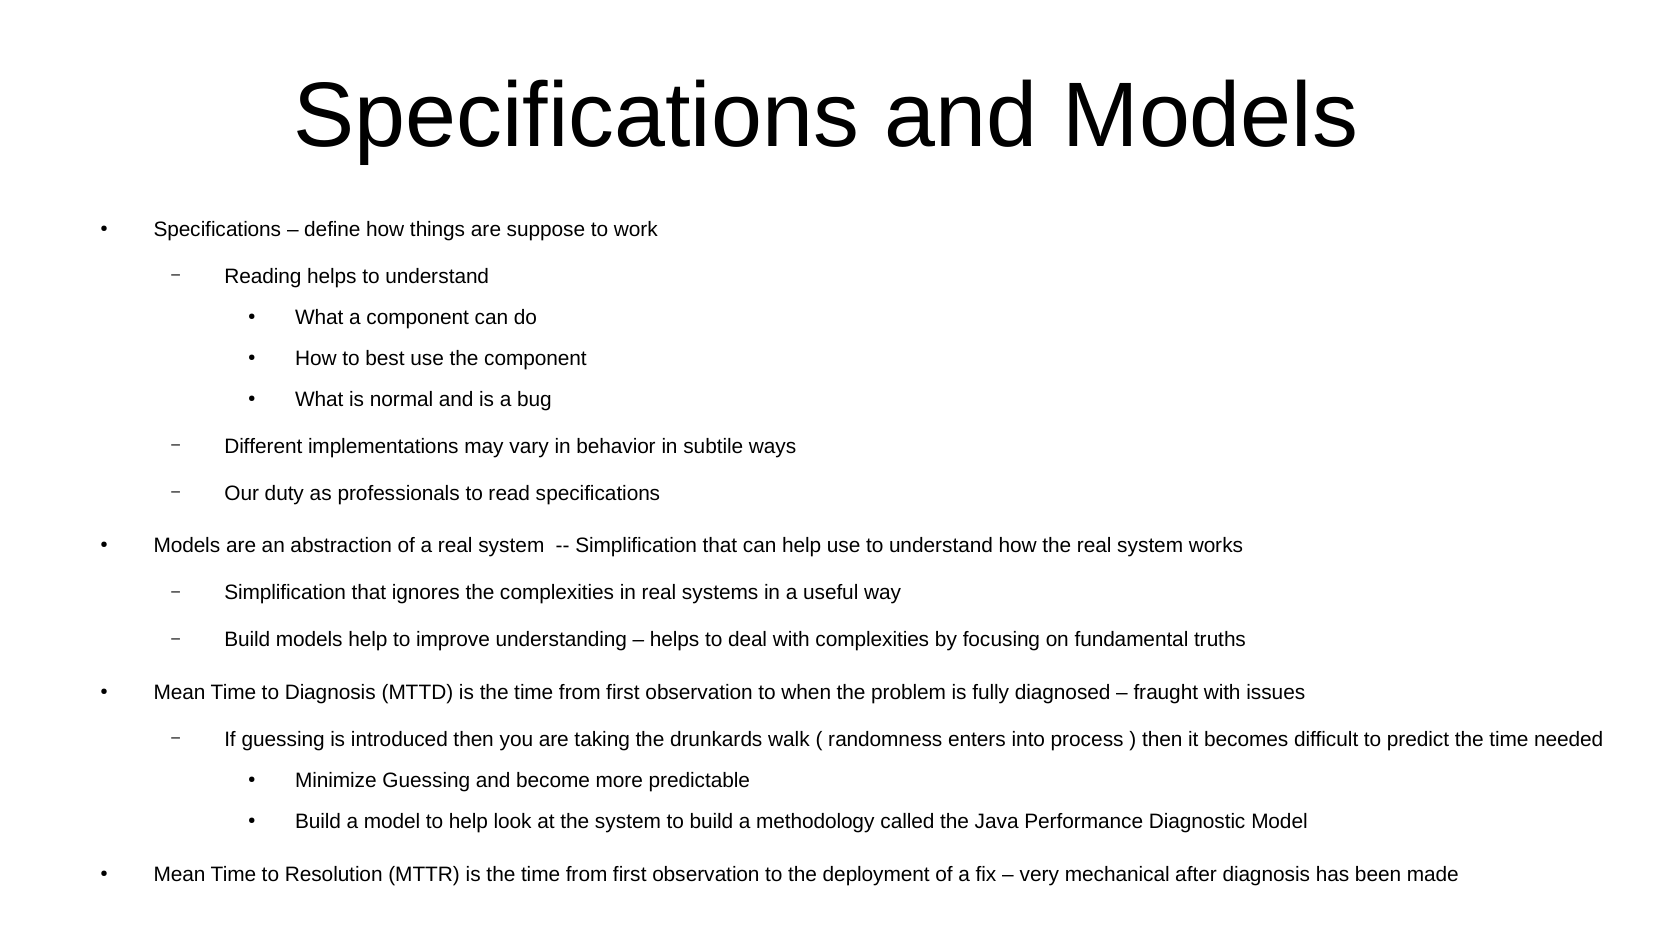

# Specifications and Models
Specifications – define how things are suppose to work
Reading helps to understand
What a component can do
How to best use the component
What is normal and is a bug
Different implementations may vary in behavior in subtile ways
Our duty as professionals to read specifications
Models are an abstraction of a real system -- Simplification that can help use to understand how the real system works
Simplification that ignores the complexities in real systems in a useful way
Build models help to improve understanding – helps to deal with complexities by focusing on fundamental truths
Mean Time to Diagnosis (MTTD) is the time from first observation to when the problem is fully diagnosed – fraught with issues
If guessing is introduced then you are taking the drunkards walk ( randomness enters into process ) then it becomes difficult to predict the time needed
Minimize Guessing and become more predictable
Build a model to help look at the system to build a methodology called the Java Performance Diagnostic Model
Mean Time to Resolution (MTTR) is the time from first observation to the deployment of a fix – very mechanical after diagnosis has been made